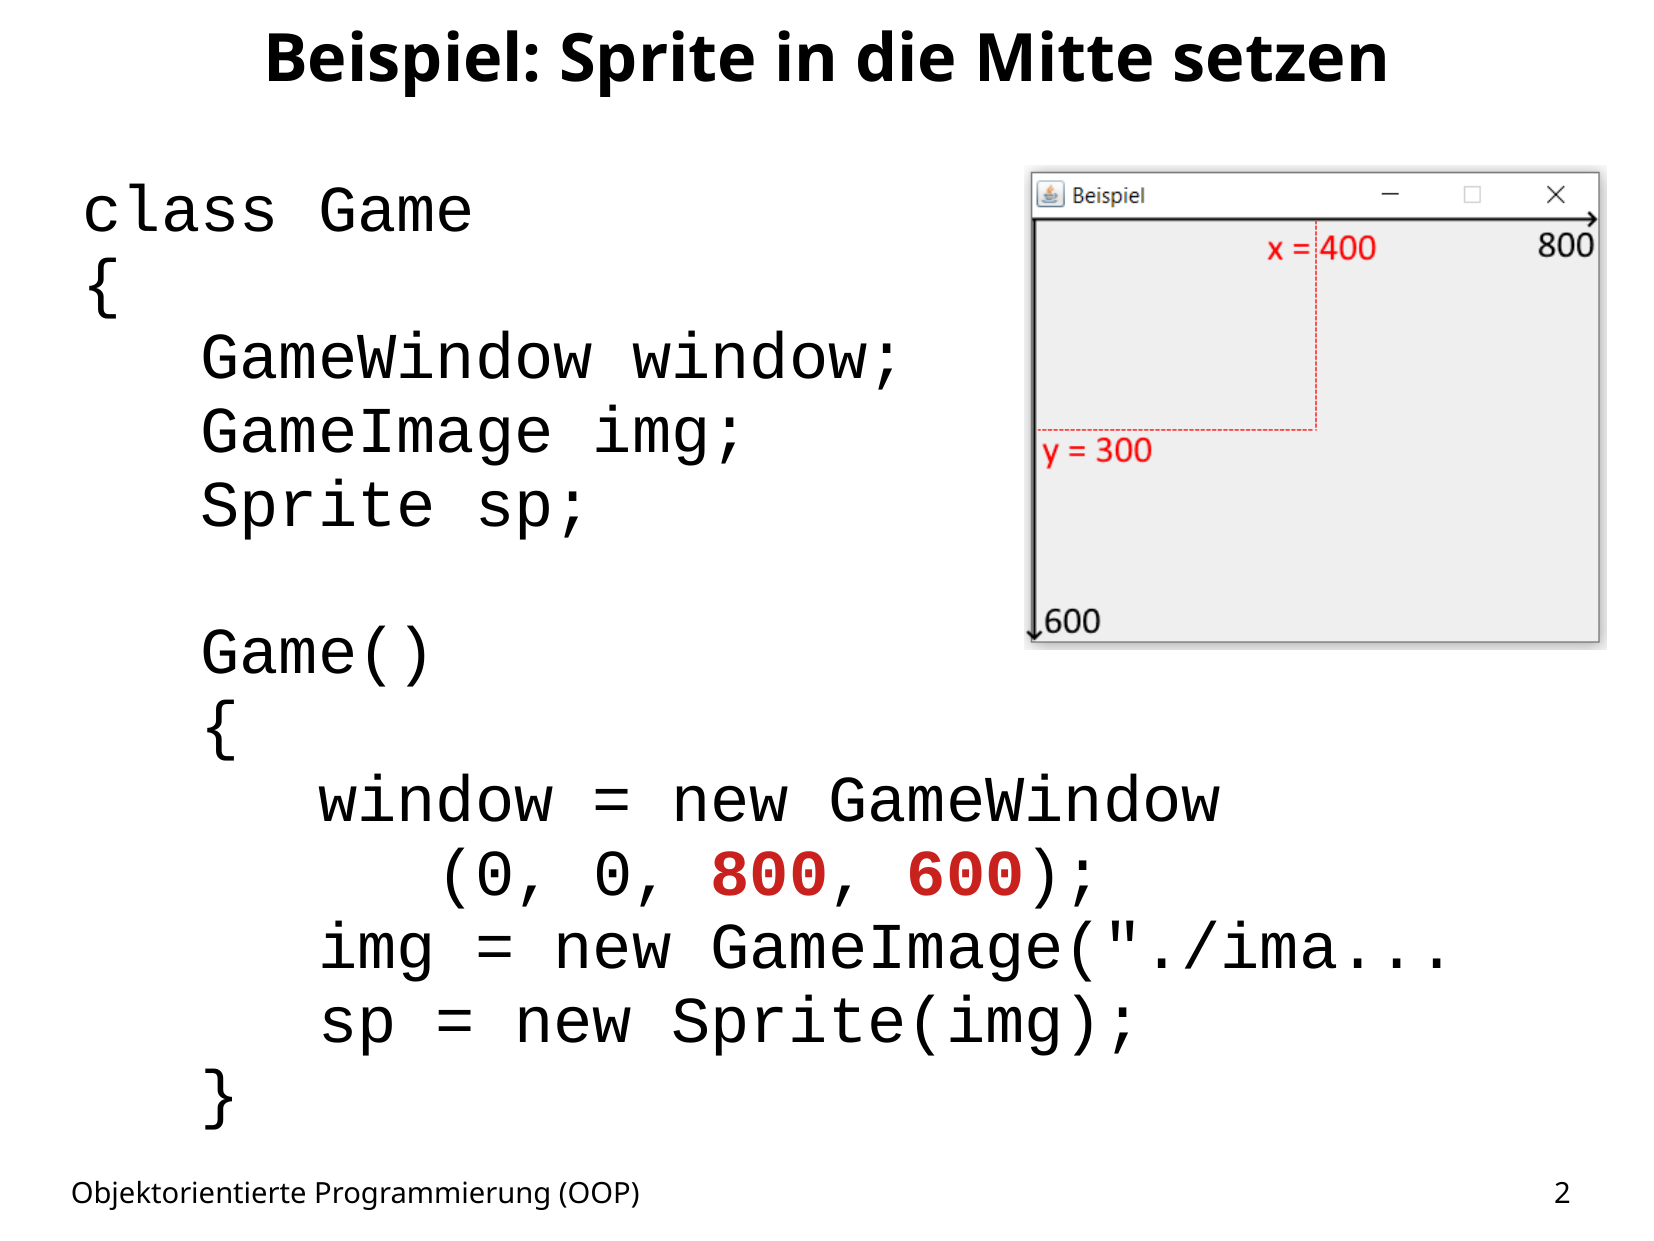

# Beispiel: Sprite in die Mitte setzen
class Game
{
 GameWindow window;
 GameImage img;
 Sprite sp;
 Game()
 {
 window = new GameWindow
 (0, 0, 800, 600);
 img = new GameImage("./ima...
 sp = new Sprite(img);
 }
Objektorientierte Programmierung (OOP)
2